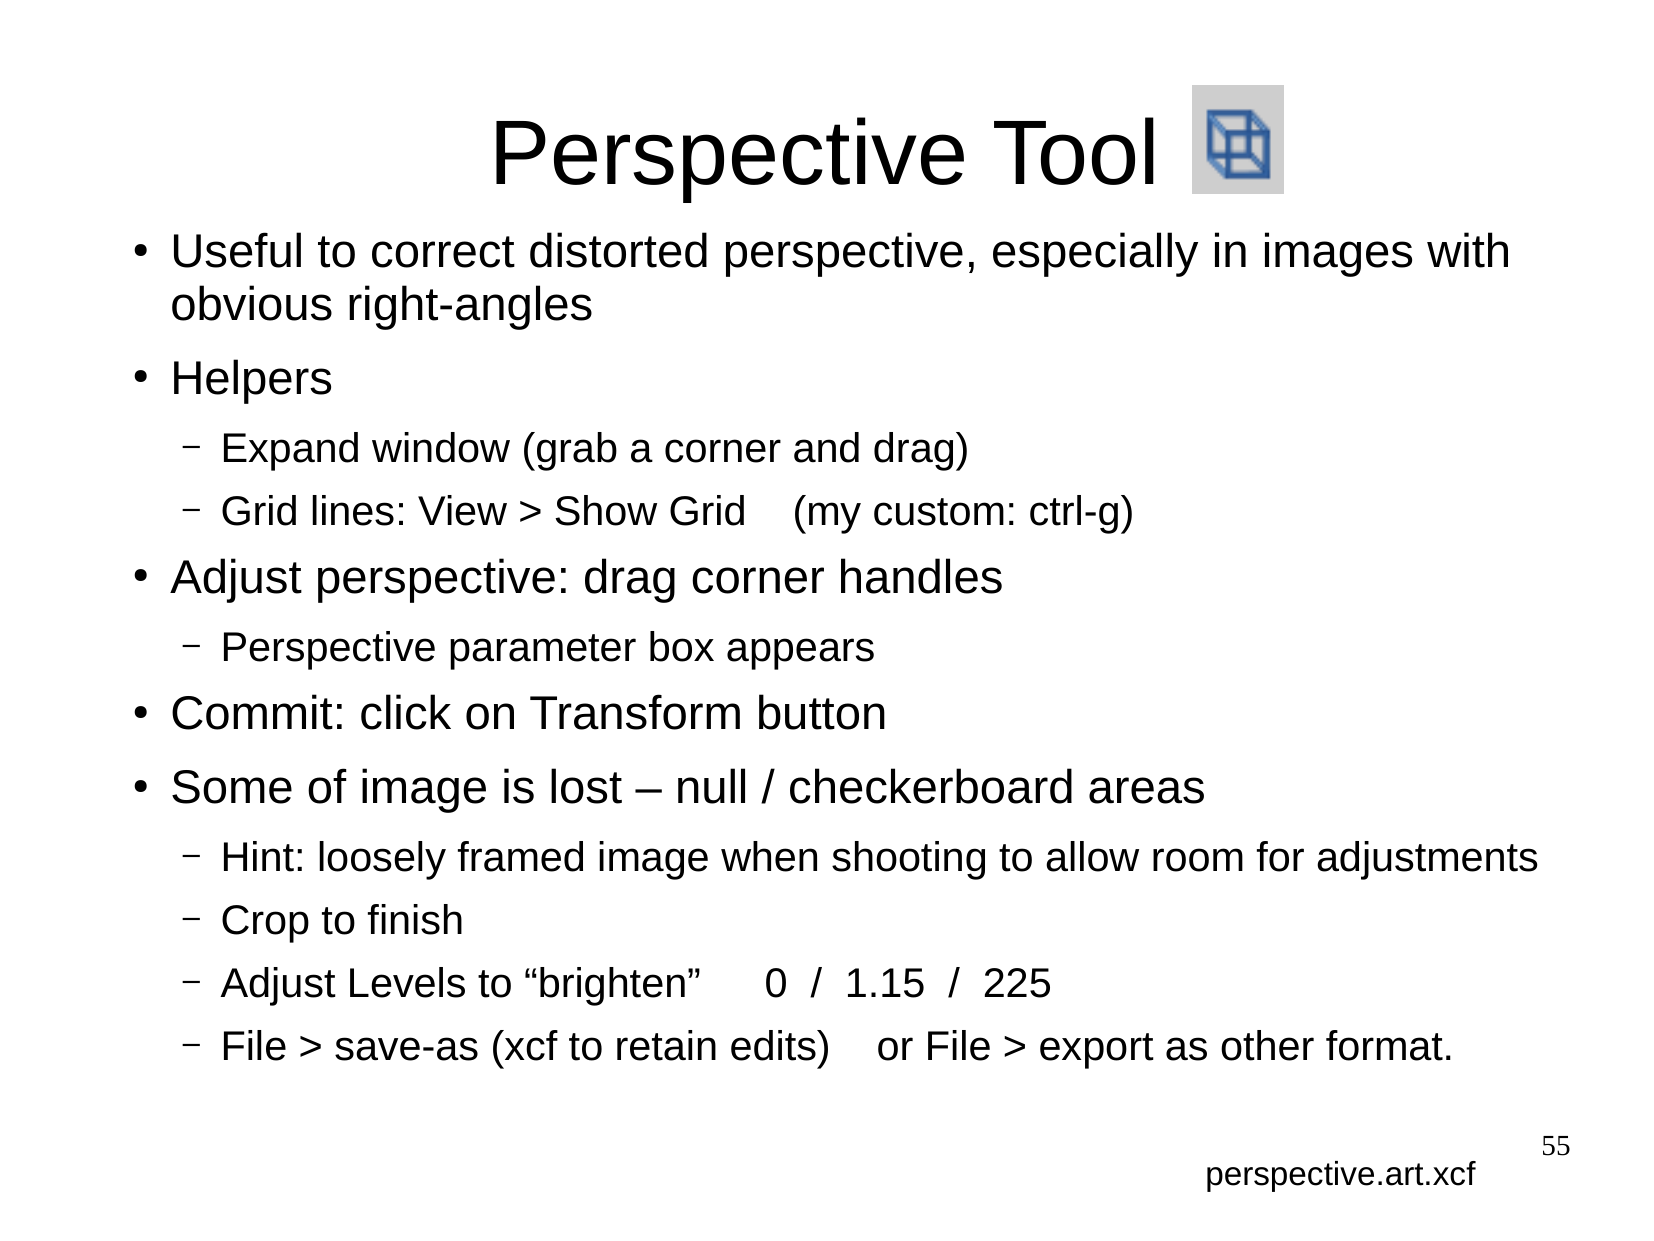

# Perspective Tool
Useful to correct distorted perspective, especially in images with obvious right-angles
Helpers
Expand window (grab a corner and drag)
Grid lines: View > Show Grid (my custom: ctrl-g)
Adjust perspective: drag corner handles
Perspective parameter box appears
Commit: click on Transform button
Some of image is lost – null / checkerboard areas
Hint: loosely framed image when shooting to allow room for adjustments
Crop to finish
Adjust Levels to “brighten”	 0 / 1.15 / 225
File > save-as (xcf to retain edits) or File > export as other format.
55
perspective.art.xcf